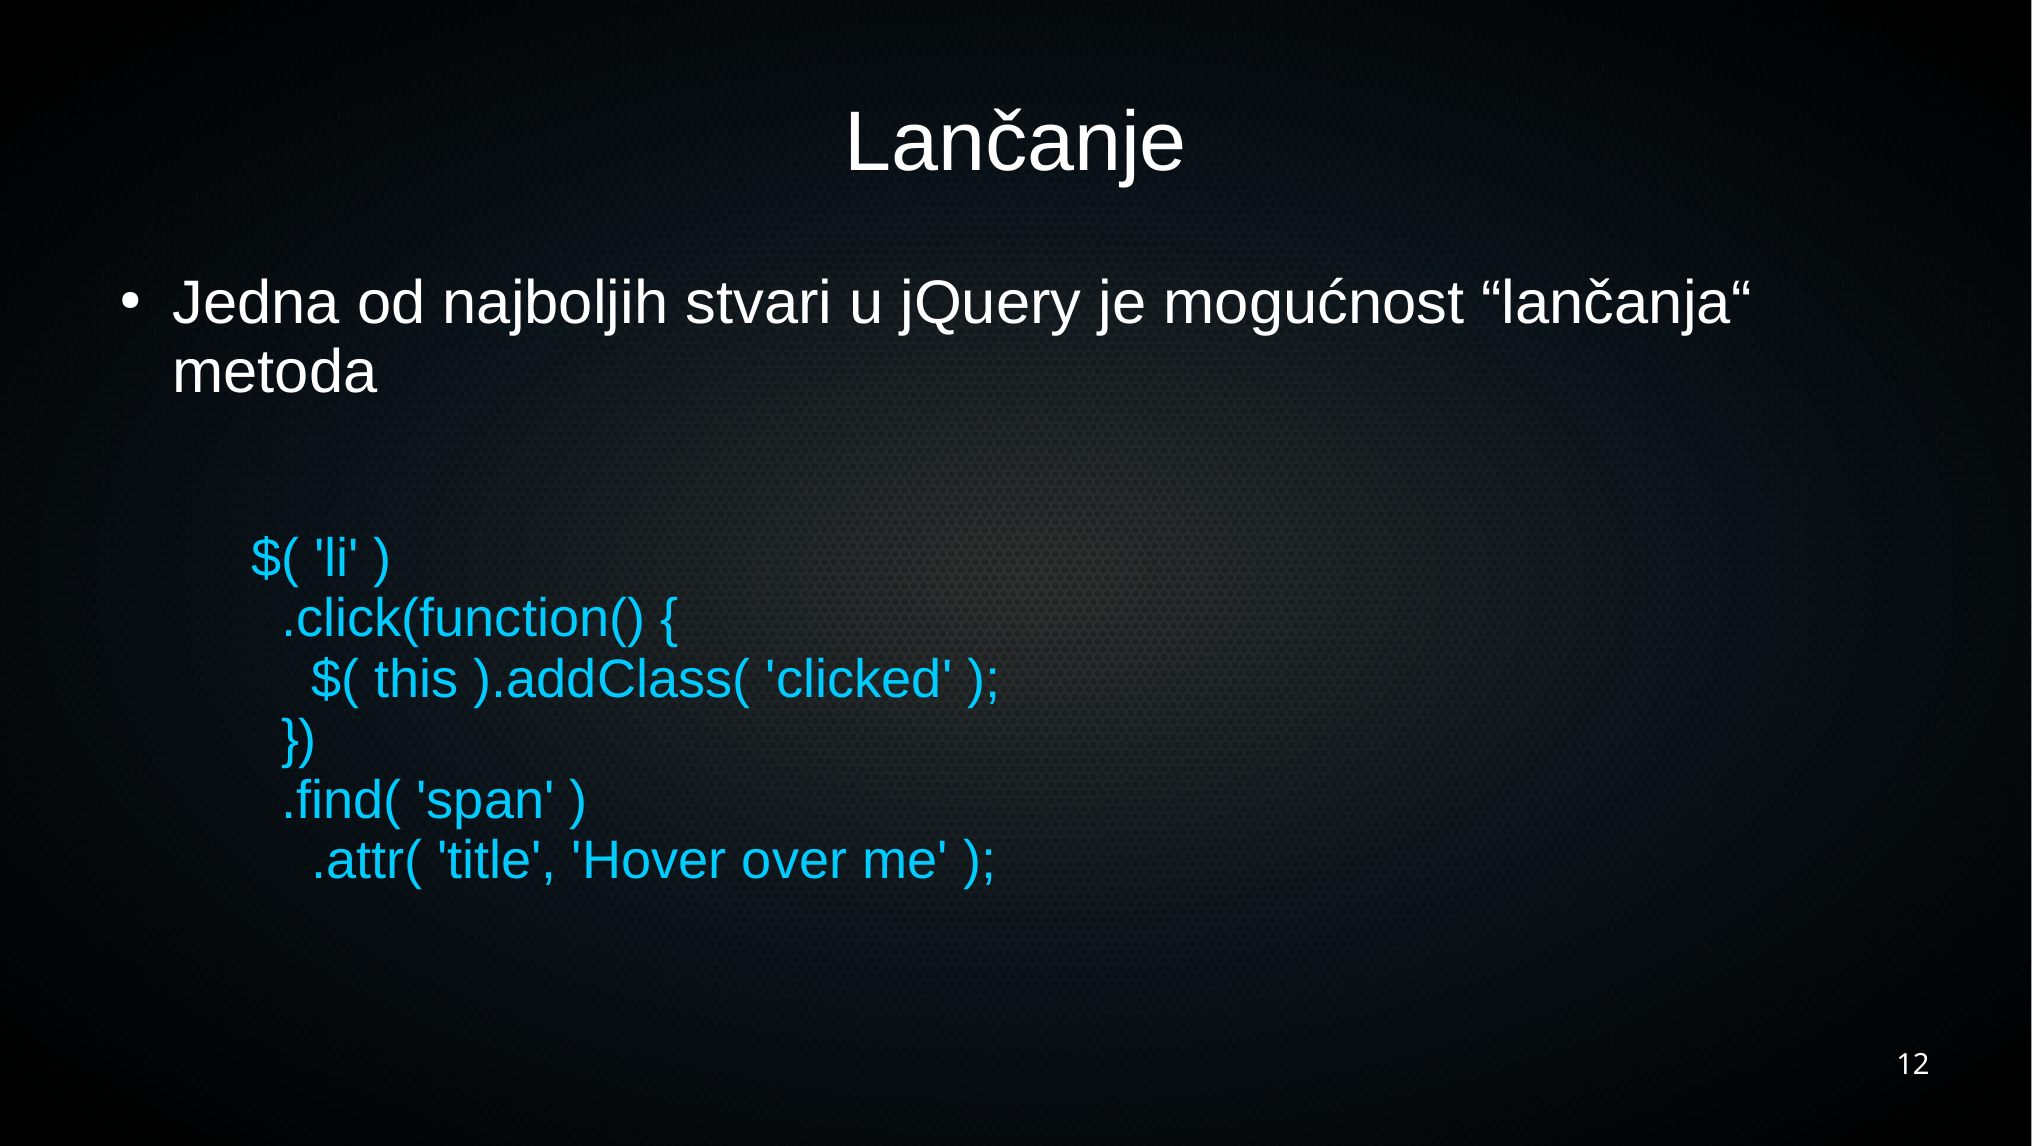

# Lančanje
Jedna od najboljih stvari u jQuery je mogućnost “lančanja“ metoda
$( 'li' )
 .click(function() {
 $( this ).addClass( 'clicked' );
 })
 .find( 'span' )
 .attr( 'title', 'Hover over me' );
12